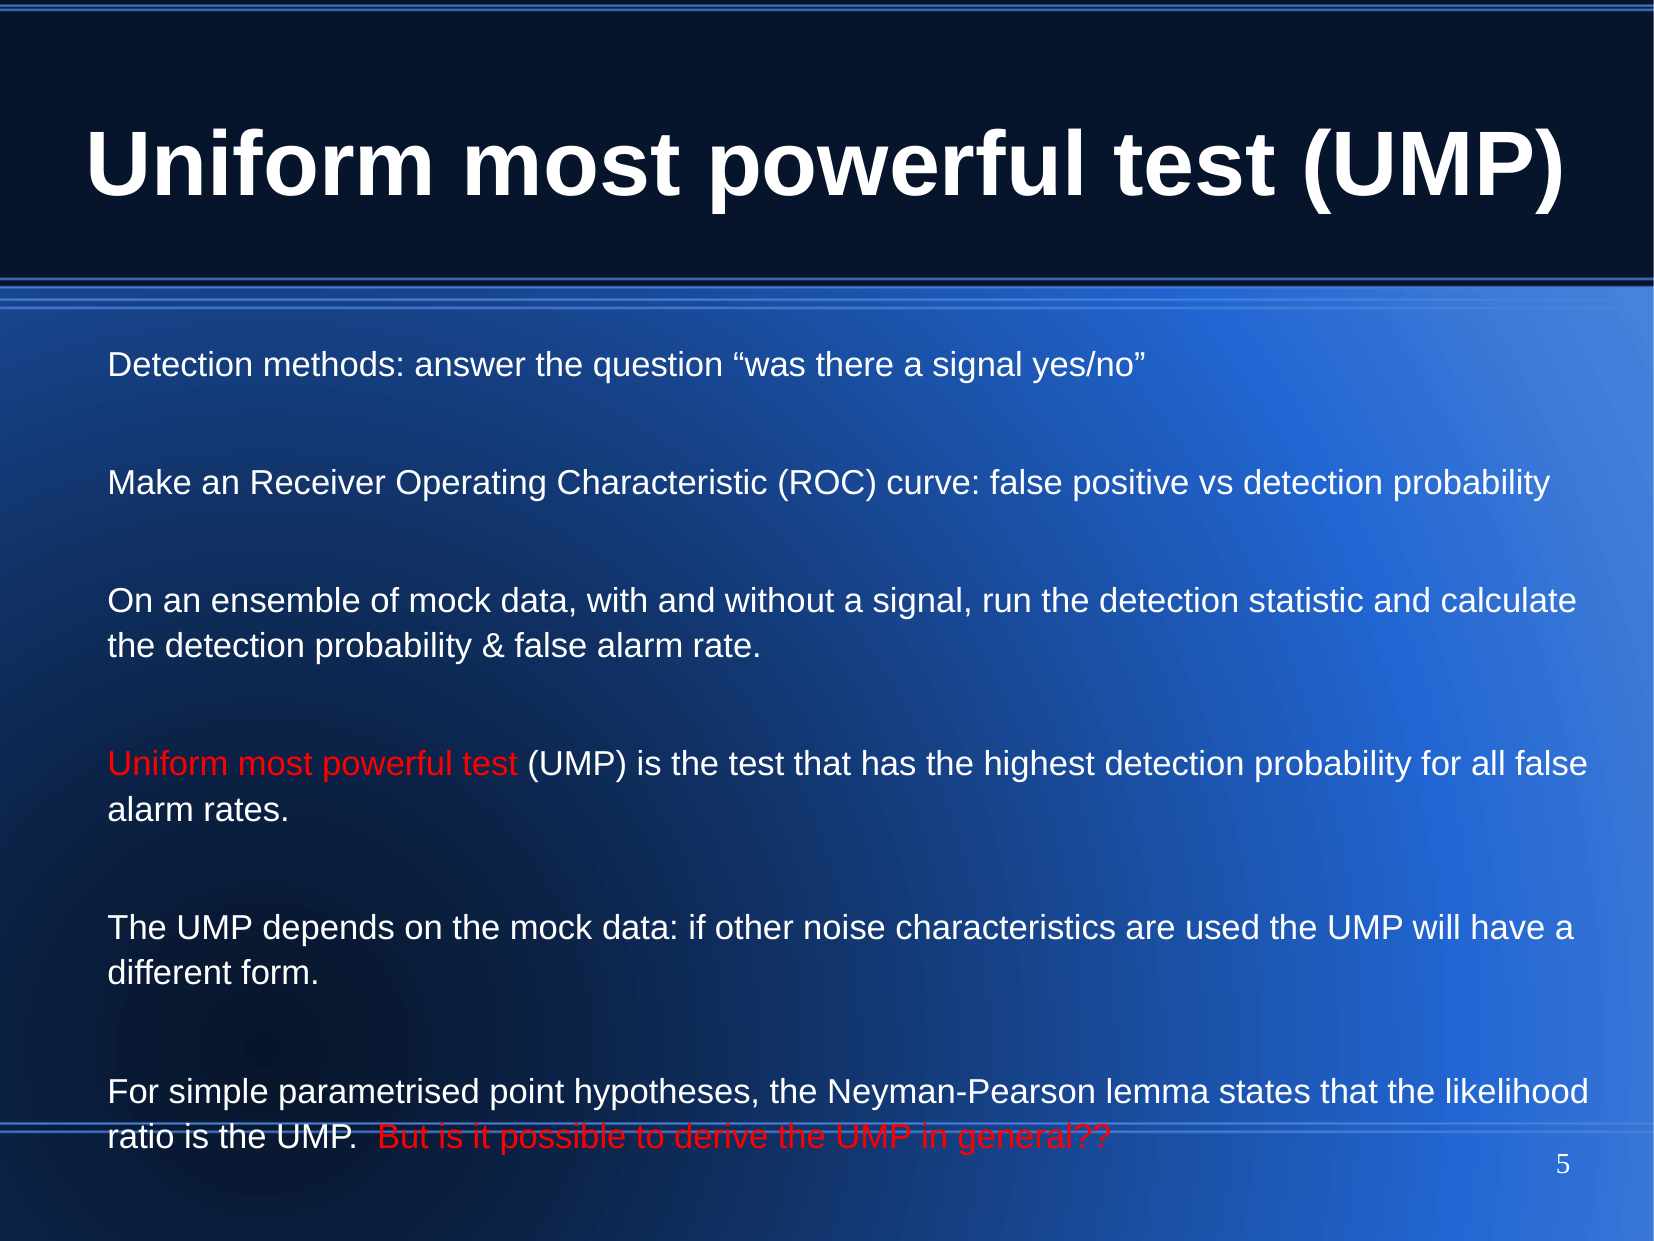

# Uniform most powerful test (UMP)
Detection methods: answer the question “was there a signal yes/no”
Make an Receiver Operating Characteristic (ROC) curve: false positive vs detection probability
On an ensemble of mock data, with and without a signal, run the detection statistic and calculate the detection probability & false alarm rate.
Uniform most powerful test (UMP) is the test that has the highest detection probability for all false alarm rates.
The UMP depends on the mock data: if other noise characteristics are used the UMP will have a different form.
For simple parametrised point hypotheses, the Neyman-Pearson lemma states that the likelihood ratio is the UMP. But is it possible to derive the UMP in general??
5